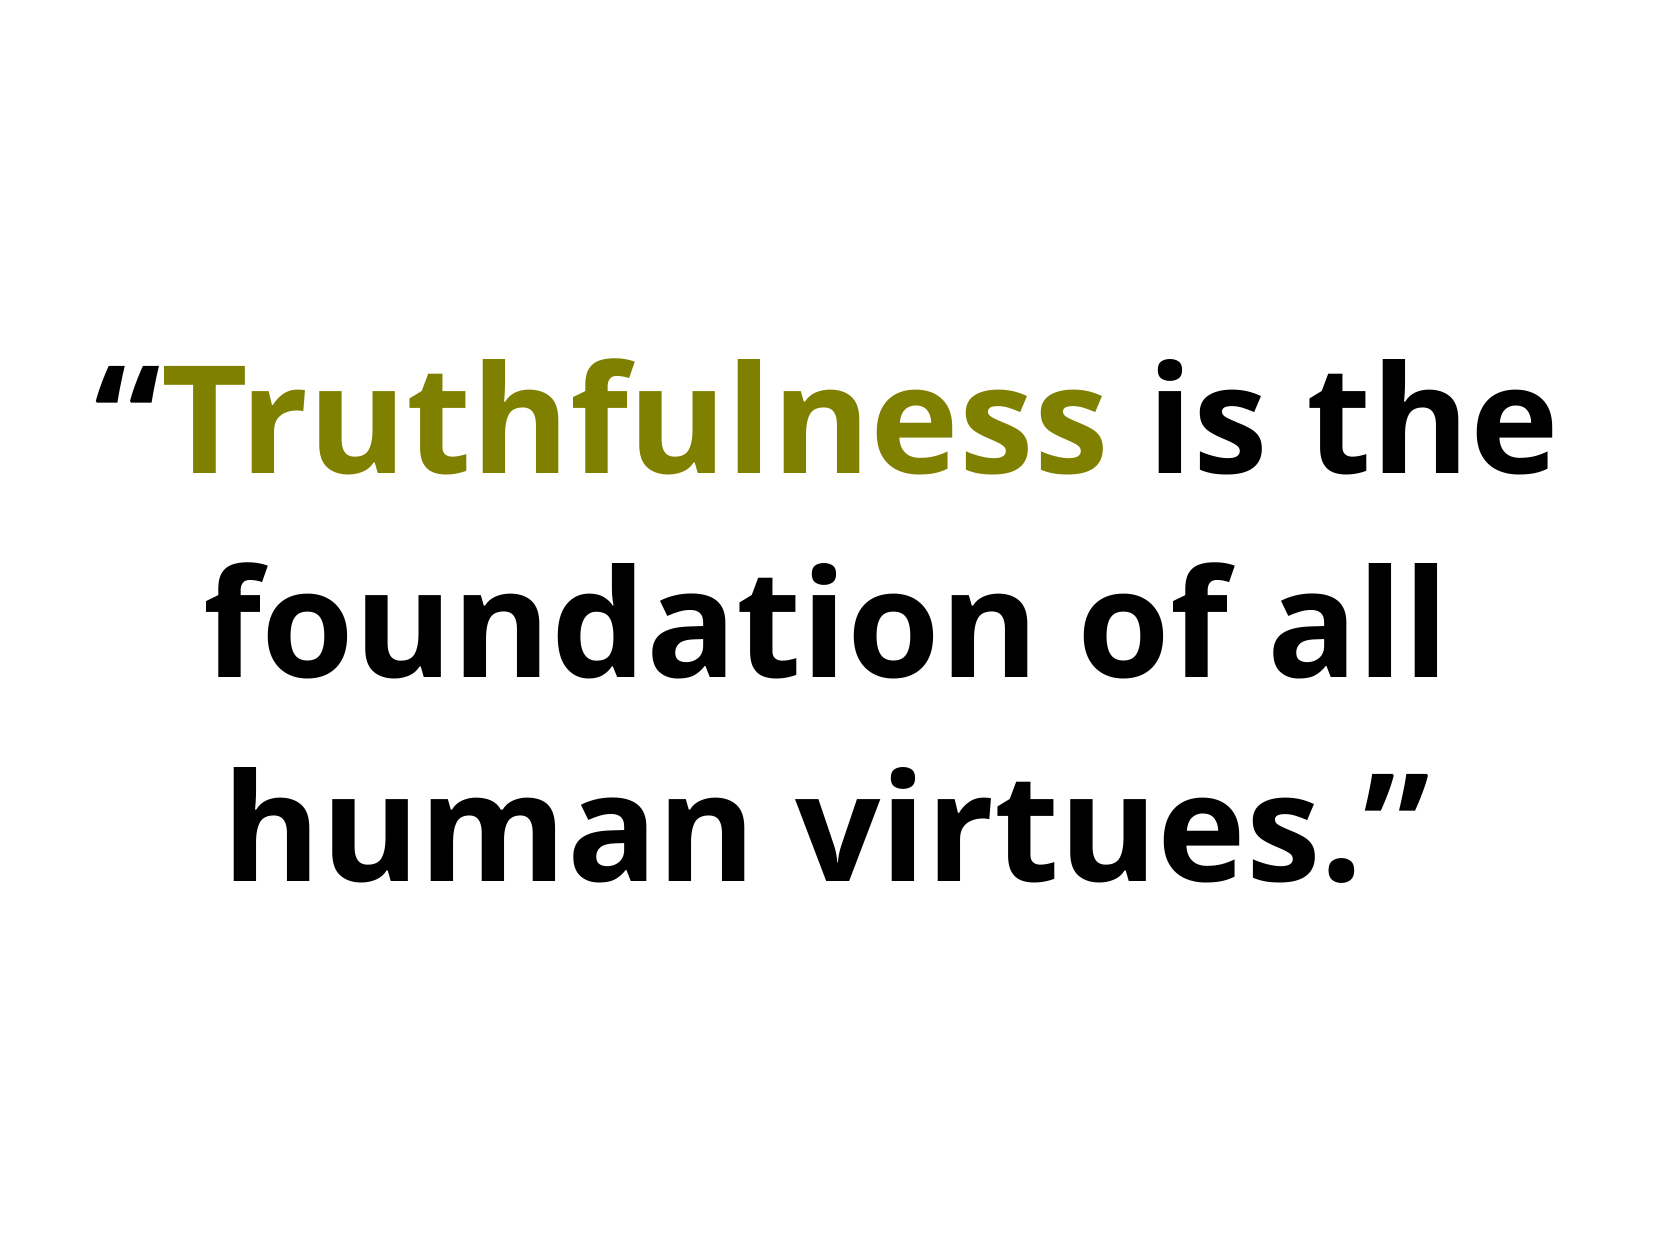

# “Truthfulness is the foundation of all human virtues.”